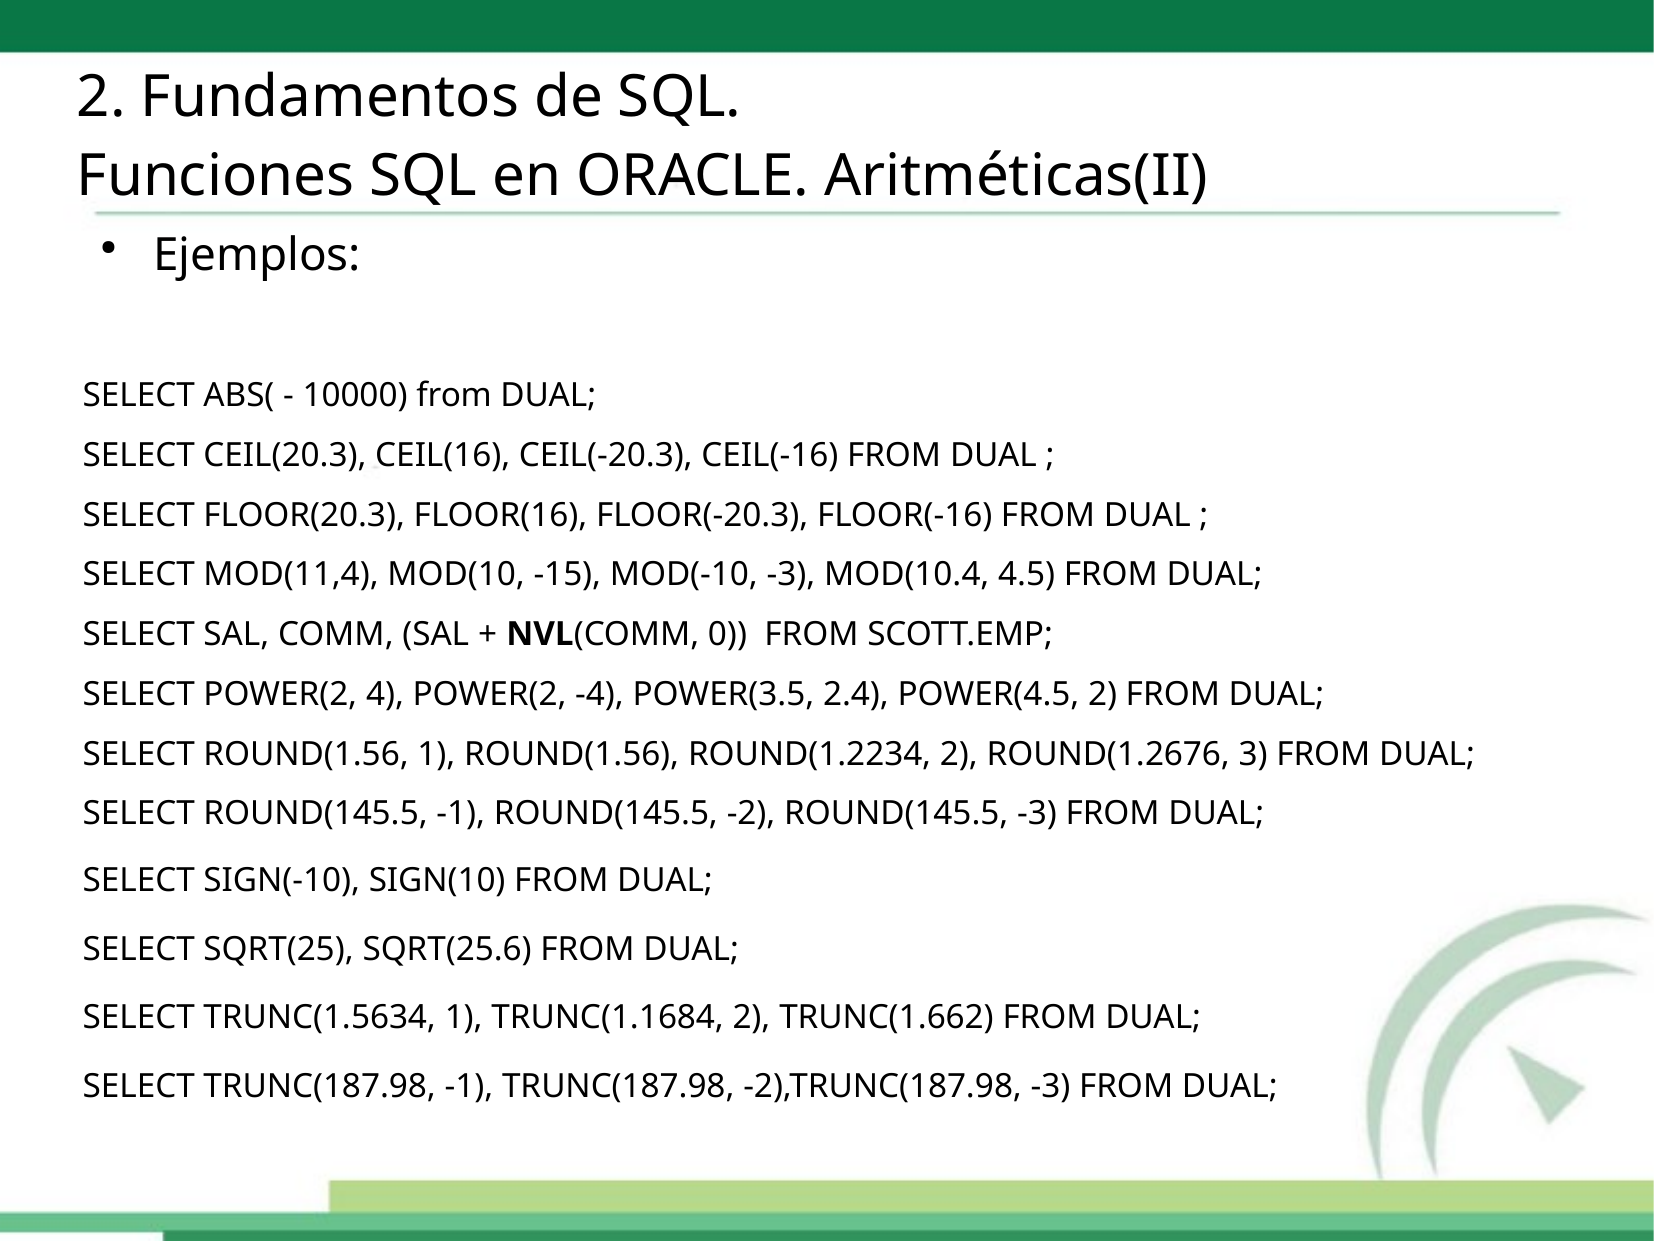

# 2. Fundamentos de SQL. Funciones SQL en ORACLE. Aritméticas(II)
Ejemplos:
SELECT ABS( - 10000) from DUAL;
SELECT CEIL(20.3), CEIL(16), CEIL(-20.3), CEIL(-16) FROM DUAL ;
SELECT FLOOR(20.3), FLOOR(16), FLOOR(-20.3), FLOOR(-16) FROM DUAL ;
SELECT MOD(11,4), MOD(10, -15), MOD(-10, -3), MOD(10.4, 4.5) FROM DUAL;
SELECT SAL, COMM, (SAL + NVL(COMM, 0)) FROM SCOTT.EMP;
SELECT POWER(2, 4), POWER(2, -4), POWER(3.5, 2.4), POWER(4.5, 2) FROM DUAL;
SELECT ROUND(1.56, 1), ROUND(1.56), ROUND(1.2234, 2), ROUND(1.2676, 3) FROM DUAL;
SELECT ROUND(145.5, -1), ROUND(145.5, -2), ROUND(145.5, -3) FROM DUAL;
SELECT SIGN(-10), SIGN(10) FROM DUAL;
SELECT SQRT(25), SQRT(25.6) FROM DUAL;
SELECT TRUNC(1.5634, 1), TRUNC(1.1684, 2), TRUNC(1.662) FROM DUAL;
SELECT TRUNC(187.98, -1), TRUNC(187.98, -2),TRUNC(187.98, -3) FROM DUAL;